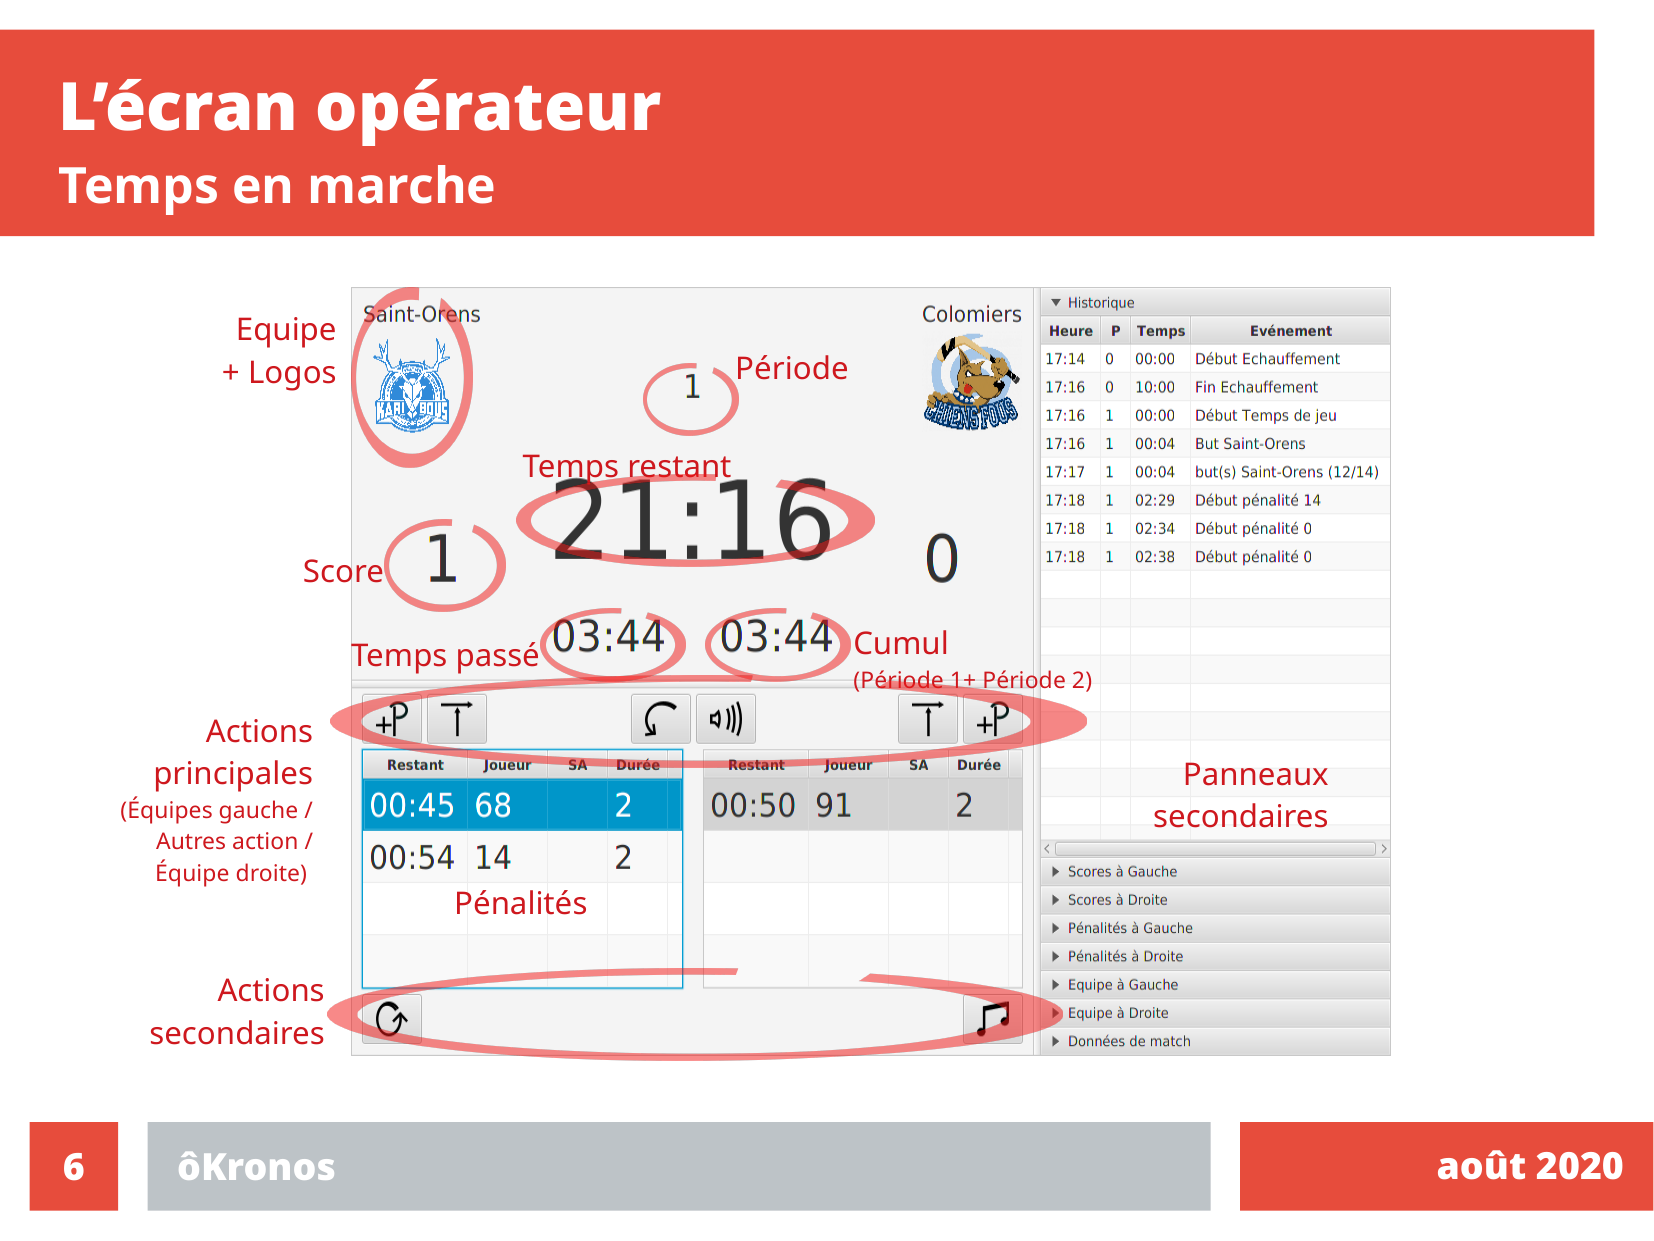

# L’écran opérateur Temps en marche
Equipe
+ Logos
Période
Temps restant
Score
Cumul
(Période 1+ Période 2)
Temps passé
Actions principales
(Équipes gauche / Autres action / Équipe droite)
Panneaux secondaires
Pénalités
Actions secondaires
6
ôKronos
août 2020